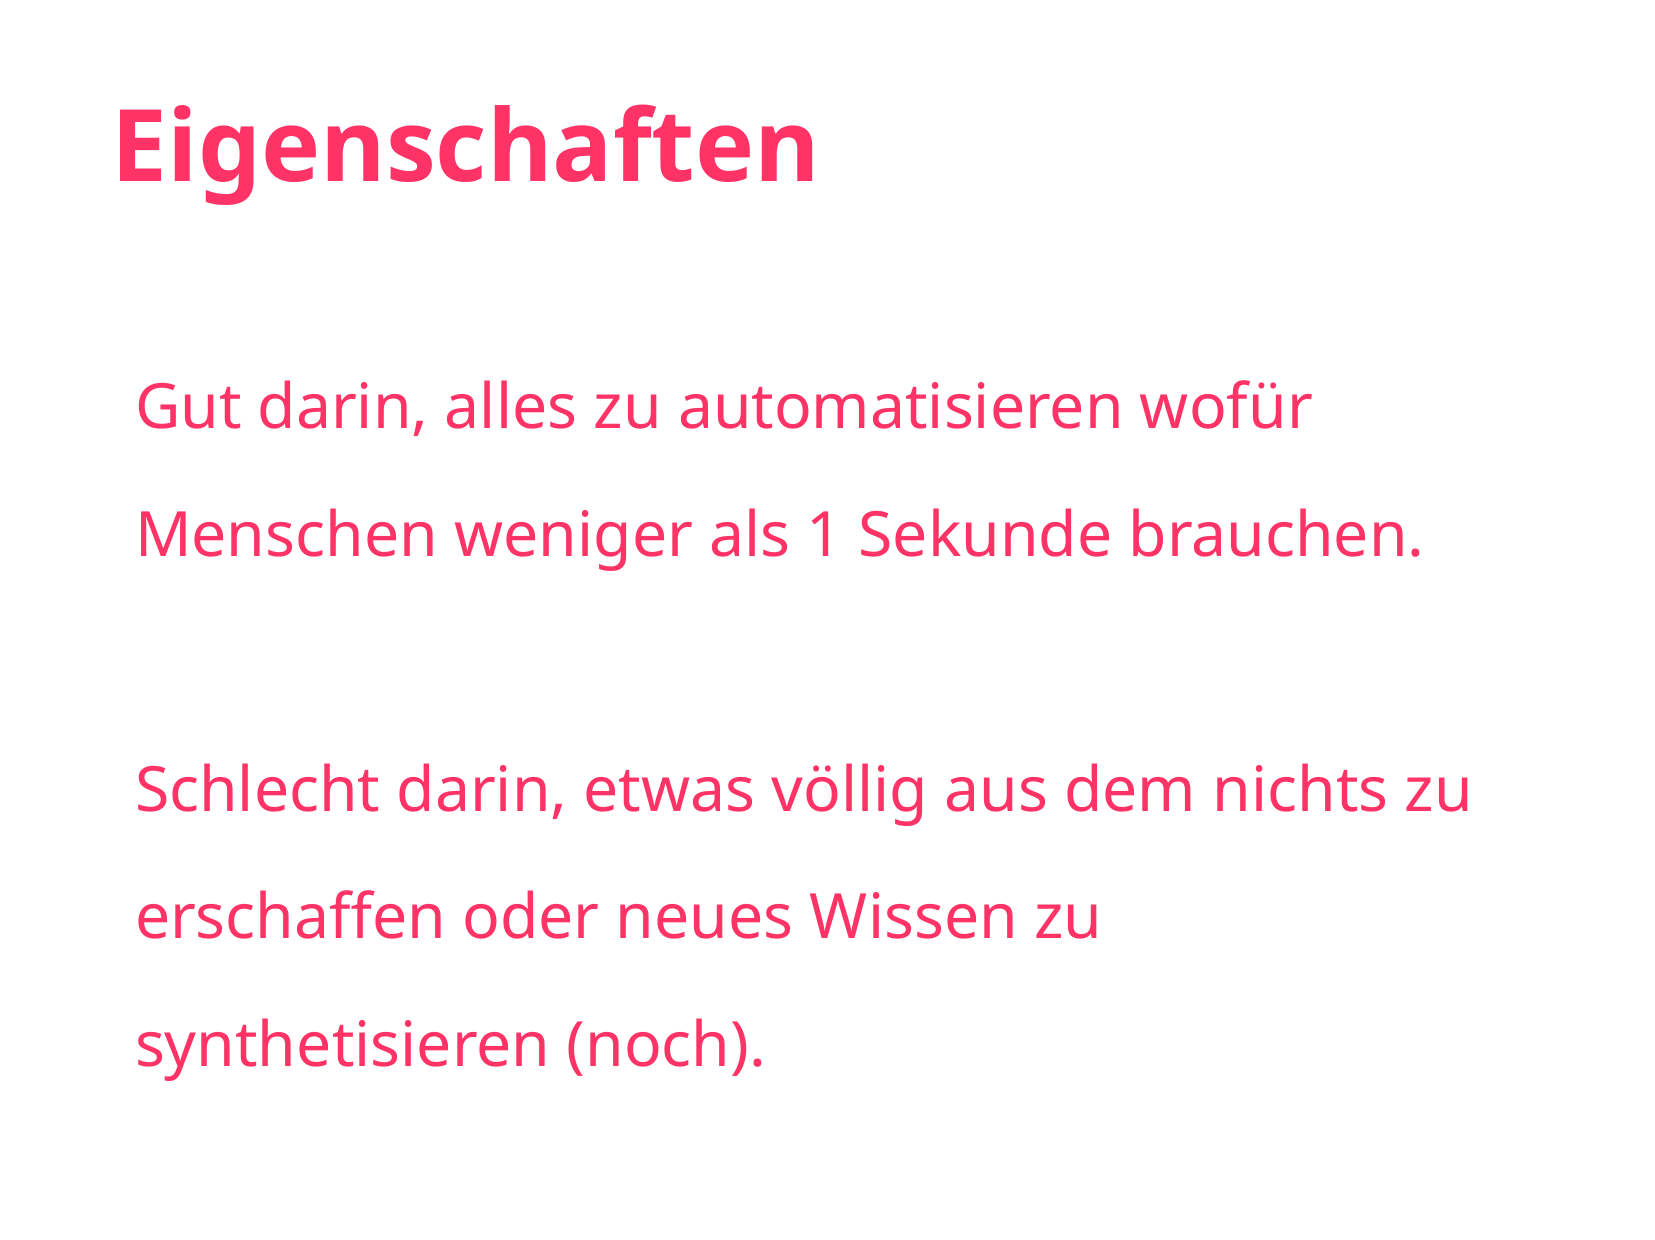

Eigenschaften
# Gut darin, alles zu automatisieren wofür Menschen weniger als 1 Sekunde brauchen. Schlecht darin, etwas völlig aus dem nichts zu erschaffen oder neues Wissen zu synthetisieren (noch).